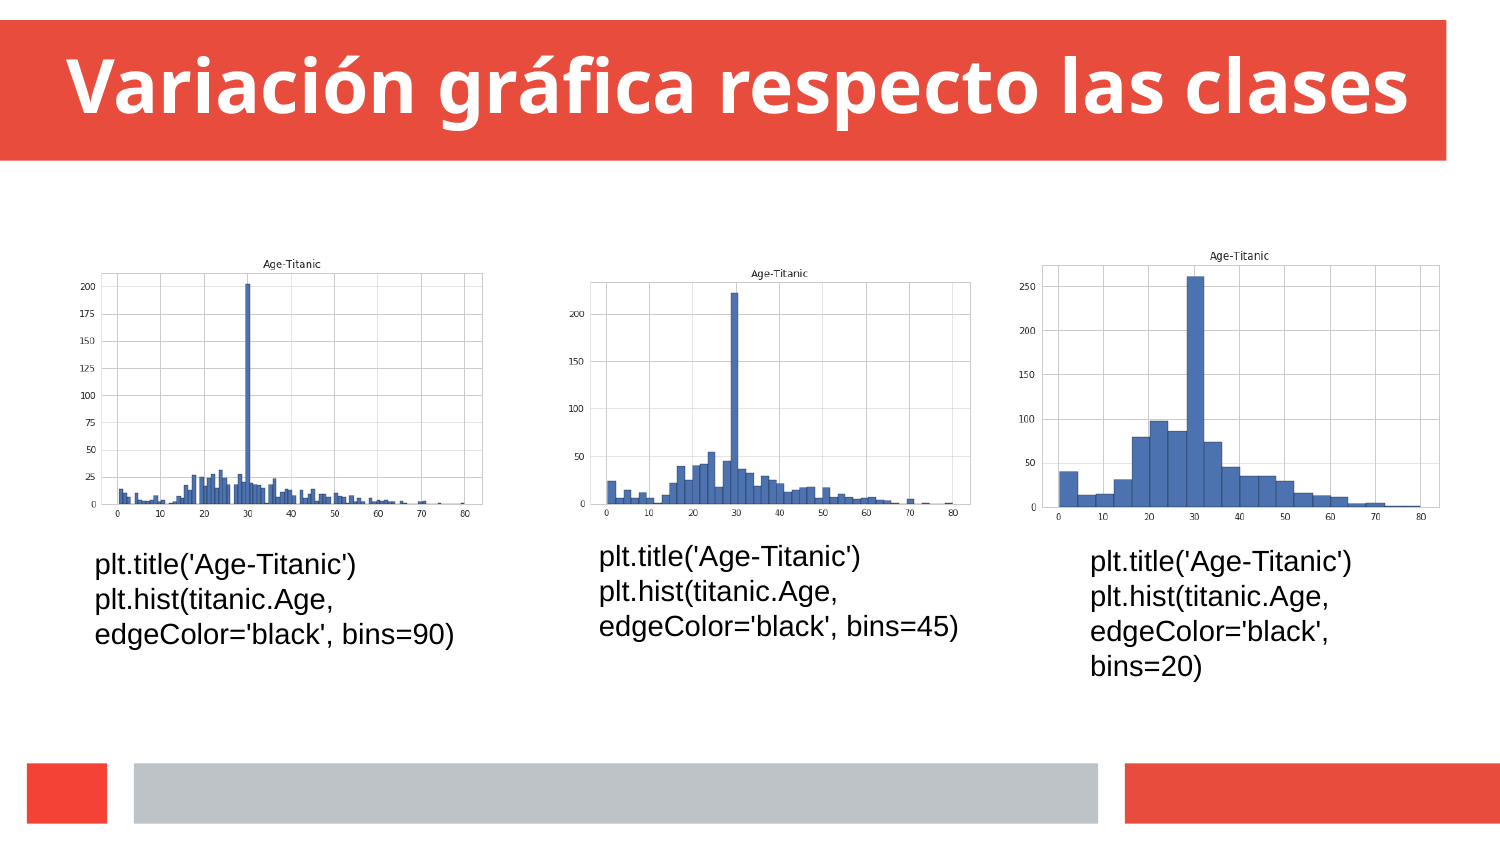

# Variación gráfica respecto las clases
plt.title('Age-Titanic')
plt.hist(titanic.Age, edgeColor='black', bins=45)
plt.title('Age-Titanic')
plt.hist(titanic.Age, edgeColor='black', bins=20)
plt.title('Age-Titanic')
plt.hist(titanic.Age, edgeColor='black', bins=90)